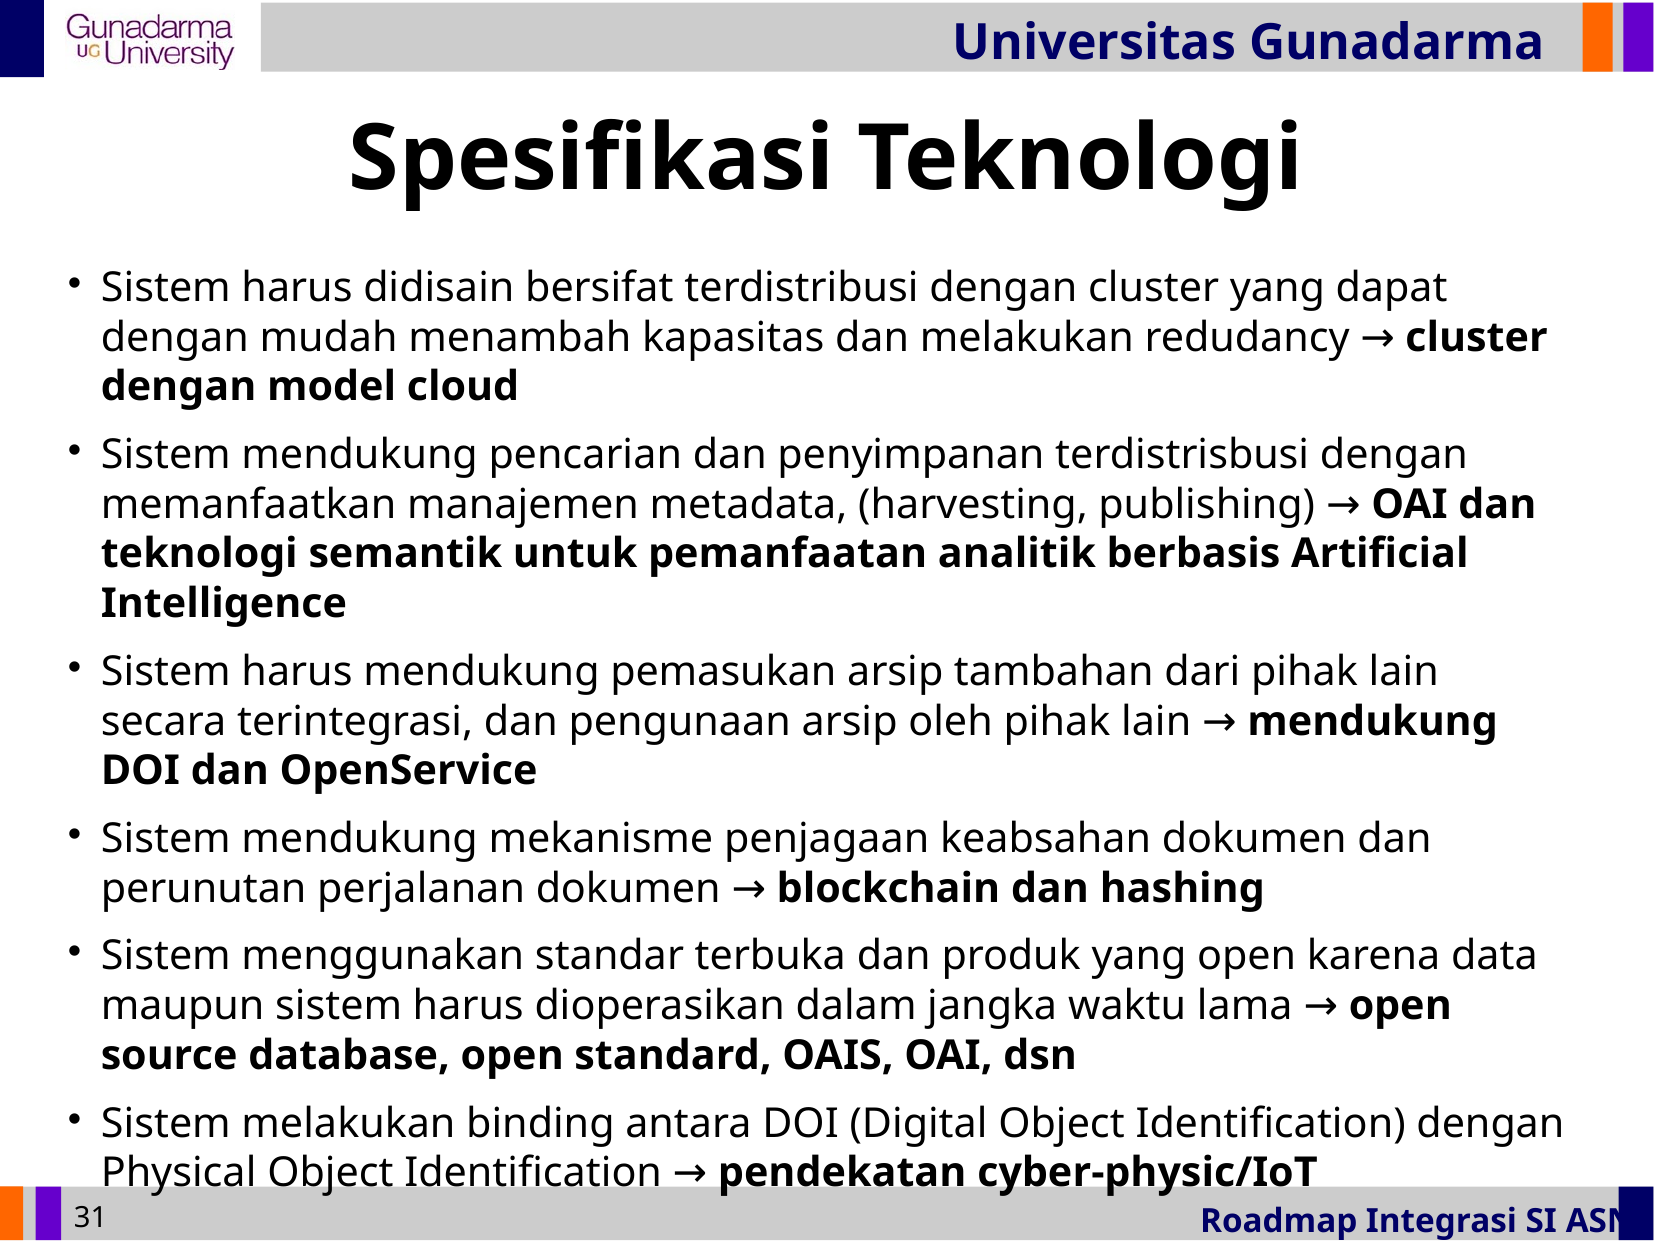

Spesifikasi Teknologi
Sistem harus didisain bersifat terdistribusi dengan cluster yang dapat dengan mudah menambah kapasitas dan melakukan redudancy → cluster dengan model cloud
Sistem mendukung pencarian dan penyimpanan terdistrisbusi dengan memanfaatkan manajemen metadata, (harvesting, publishing) → OAI dan teknologi semantik untuk pemanfaatan analitik berbasis Artificial Intelligence
Sistem harus mendukung pemasukan arsip tambahan dari pihak lain secara terintegrasi, dan pengunaan arsip oleh pihak lain → mendukung DOI dan OpenService
Sistem mendukung mekanisme penjagaan keabsahan dokumen dan perunutan perjalanan dokumen → blockchain dan hashing
Sistem menggunakan standar terbuka dan produk yang open karena data maupun sistem harus dioperasikan dalam jangka waktu lama → open source database, open standard, OAIS, OAI, dsn
Sistem melakukan binding antara DOI (Digital Object Identification) dengan Physical Object Identification → pendekatan cyber-physic/IoT